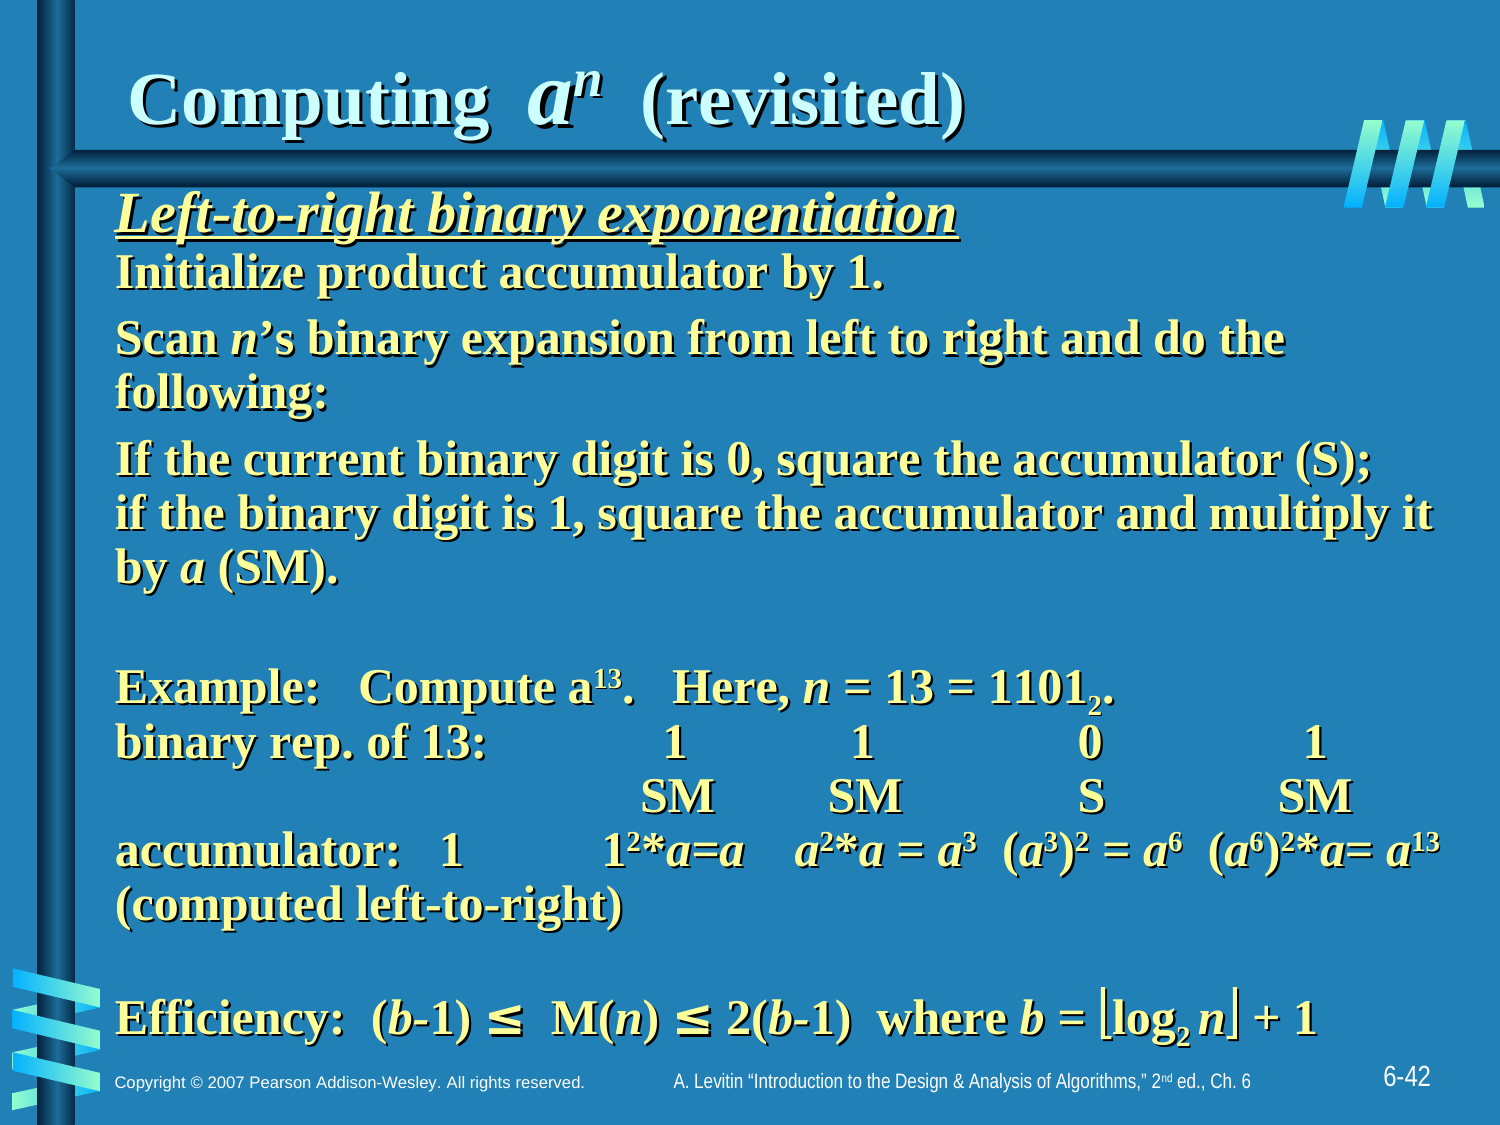

# Computing an (revisited)
Left-to-right binary exponentiation
Initialize product accumulator by 1.
Scan n’s binary expansion from left to right and do the following:
If the current binary digit is 0, square the accumulator (S);
if the binary digit is 1, square the accumulator and multiply it by a (SM).
Example: Compute a13. Here, n = 13 = 11012.
binary rep. of 13: 1 1	 0 1
			 SM SM 	 S 	 SM
accumulator: 1 12*a=a a2*a = a3 (a3)2 = a6 (a6)2*a= a13 (computed left-to-right)
Efficiency: (b-1) ≤ M(n) ≤ 2(b-1) where b = log2 n + 1